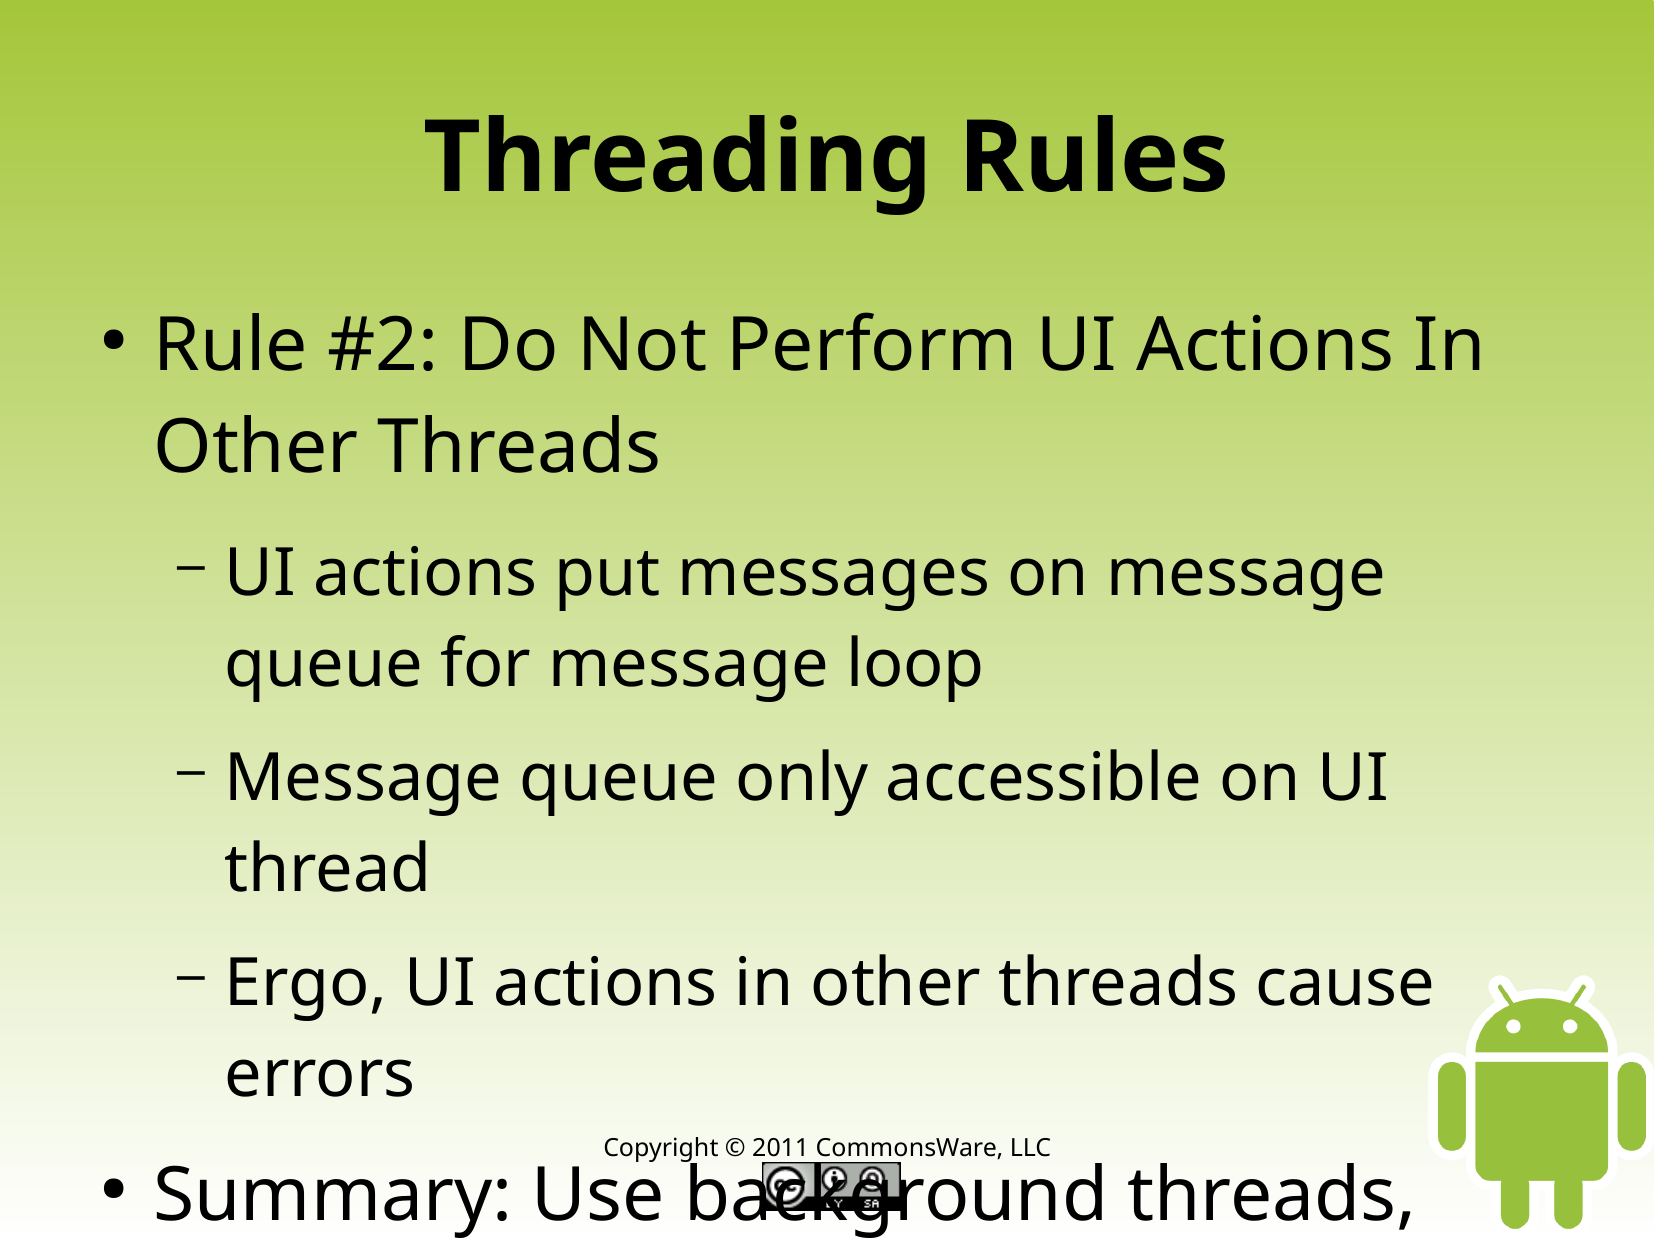

# Threading Rules
Rule #2: Do Not Perform UI Actions In Other Threads
UI actions put messages on message queue for message loop
Message queue only accessible on UI thread
Ergo, UI actions in other threads cause errors
Summary: Use background threads, but
carefully